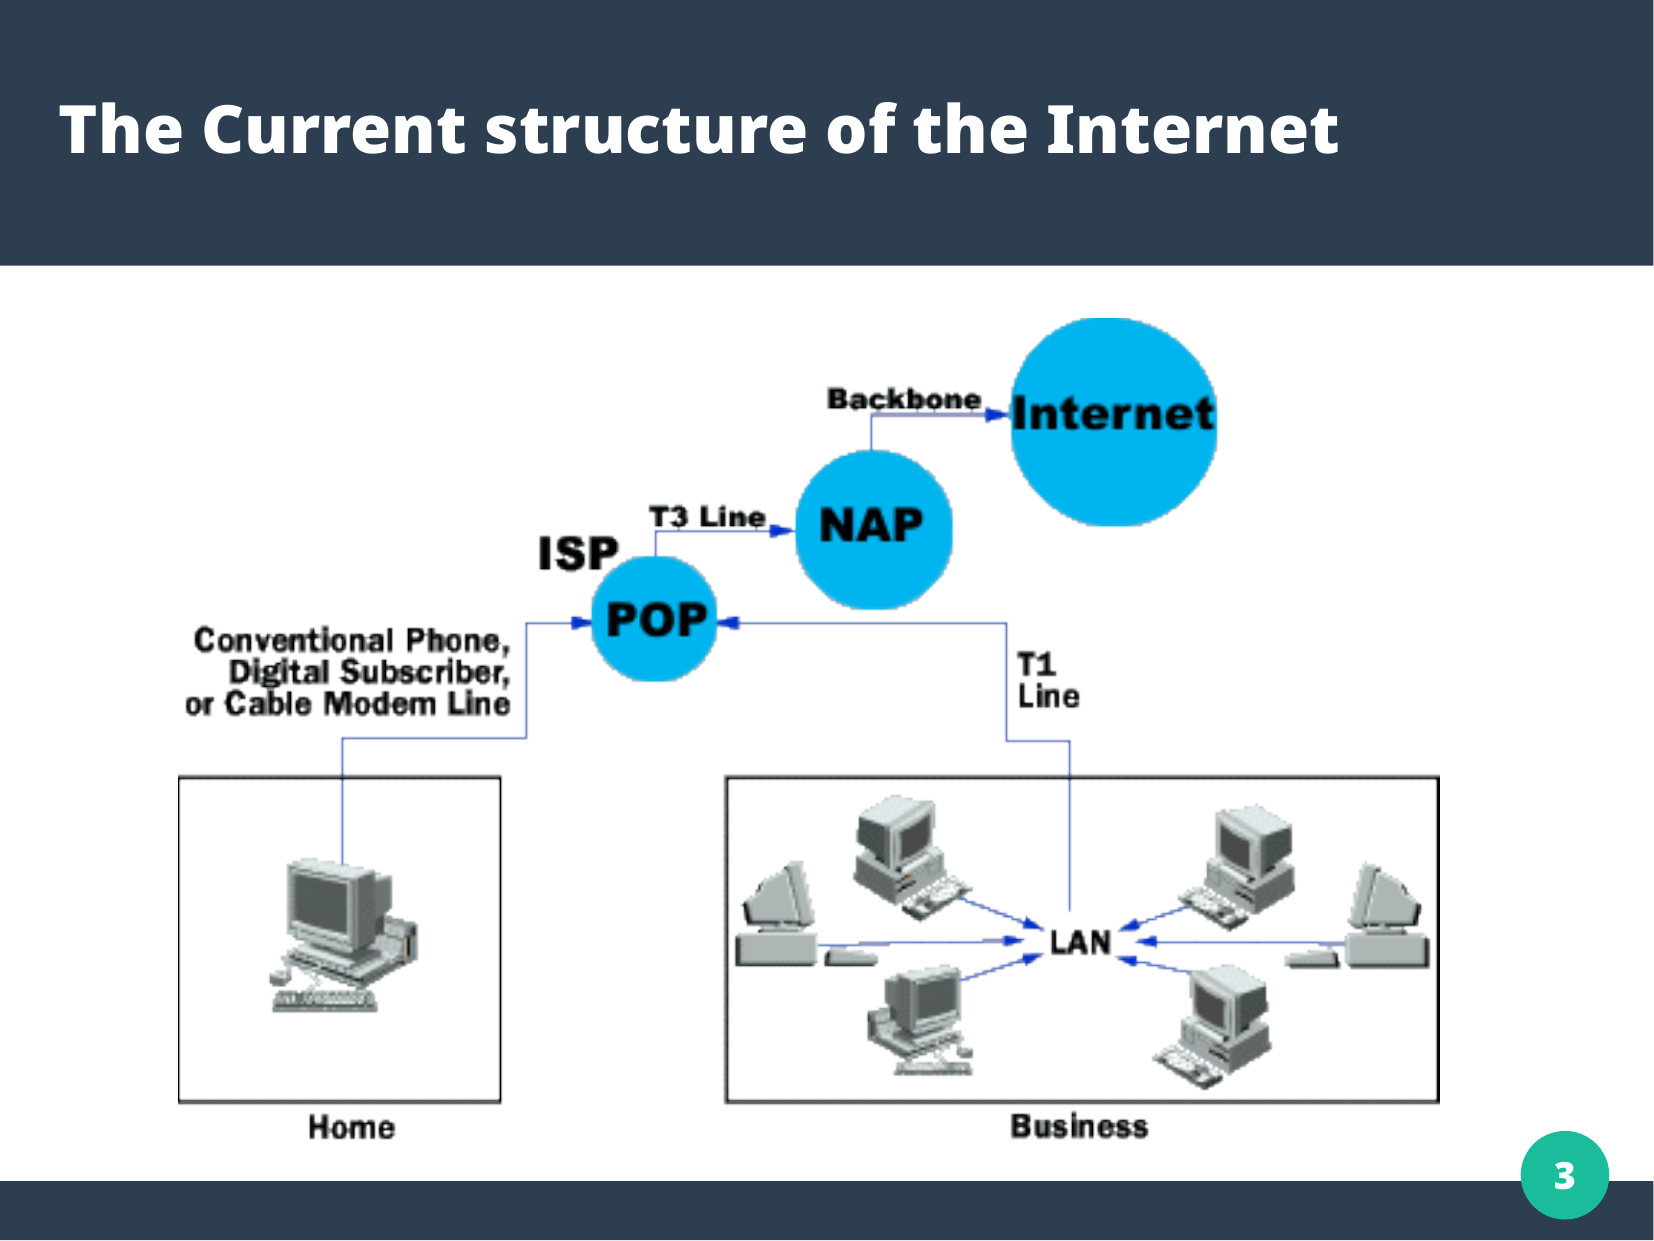

# The Current structure of the Internet
3